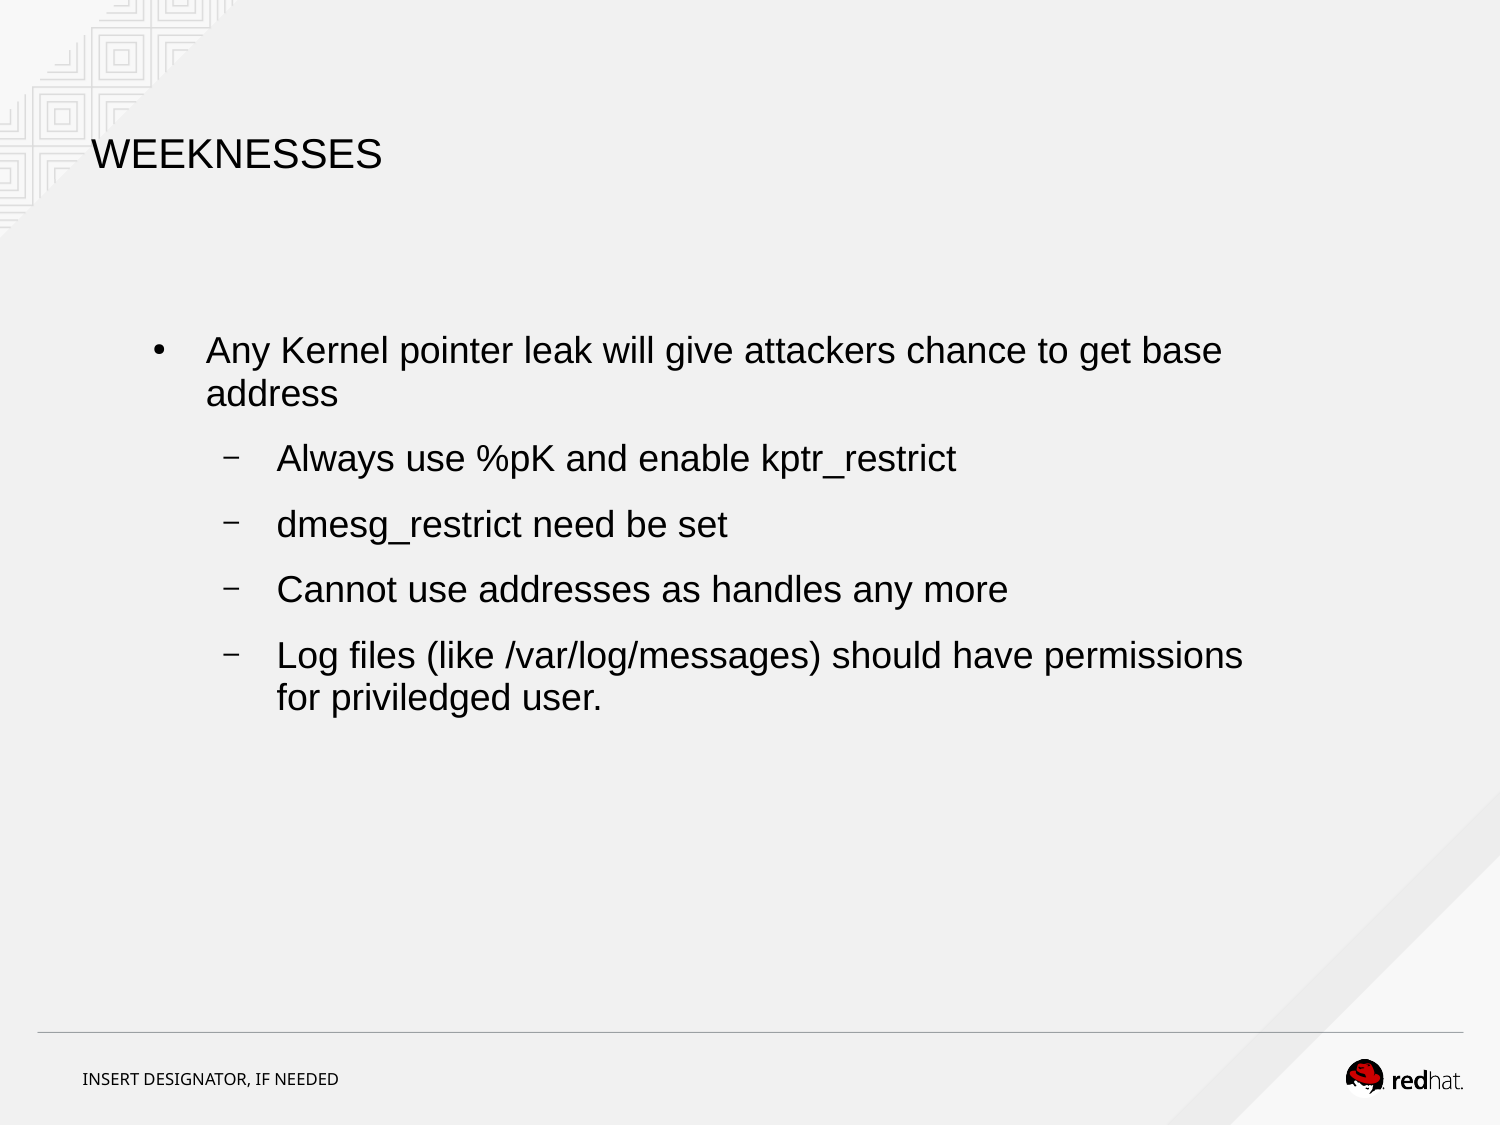

# WEEKNESSES
Any Kernel pointer leak will give attackers chance to get base address
Always use %pK and enable kptr_restrict
dmesg_restrict need be set
Cannot use addresses as handles any more
Log files (like /var/log/messages) should have permissions for priviledged user.